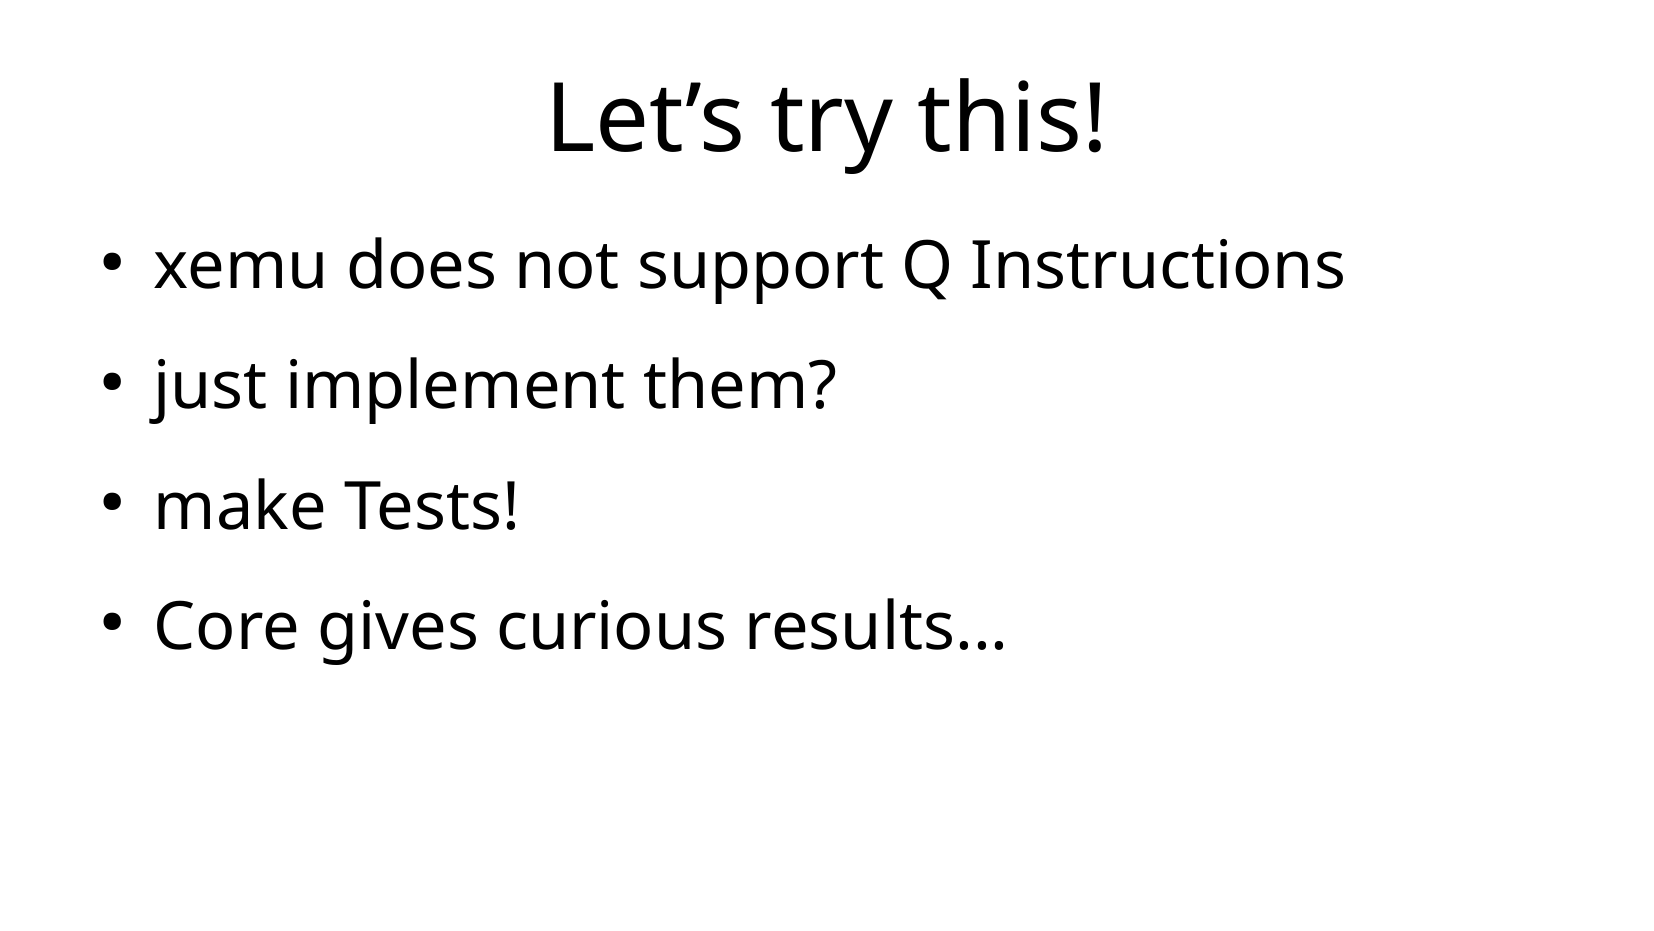

# Let’s try this!
xemu does not support Q Instructions
just implement them?
make Tests!
Core gives curious results...